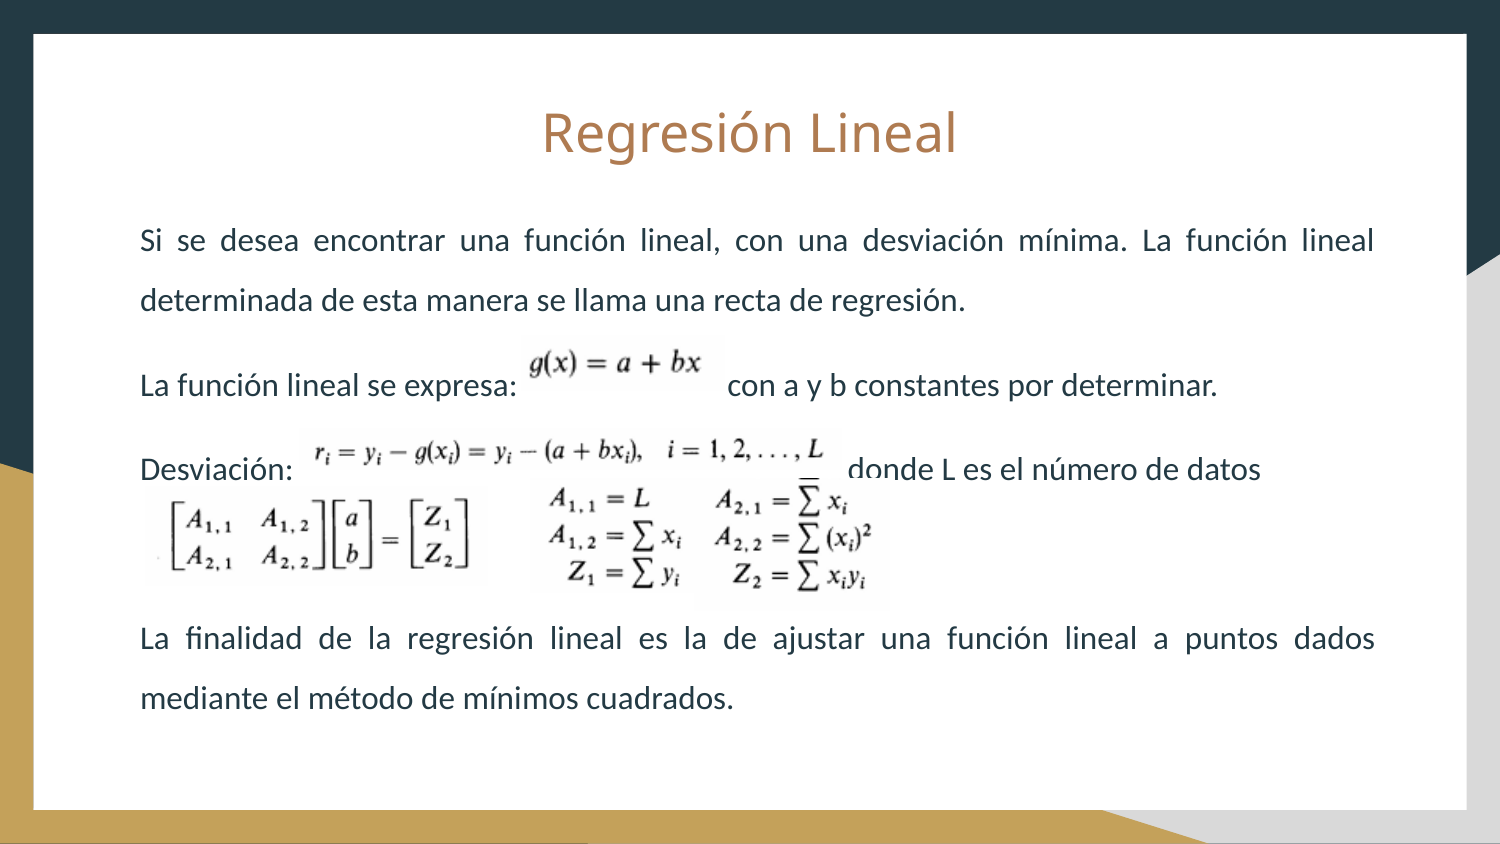

# Regresión Lineal
Si se desea encontrar una función lineal, con una desviación mínima. La función lineal determinada de esta manera se llama una recta de regresión.
La función lineal se expresa: con a y b constantes por determinar.
Desviación: donde L es el número de datos
La finalidad de la regresión lineal es la de ajustar una función lineal a puntos dados mediante el método de mínimos cuadrados.